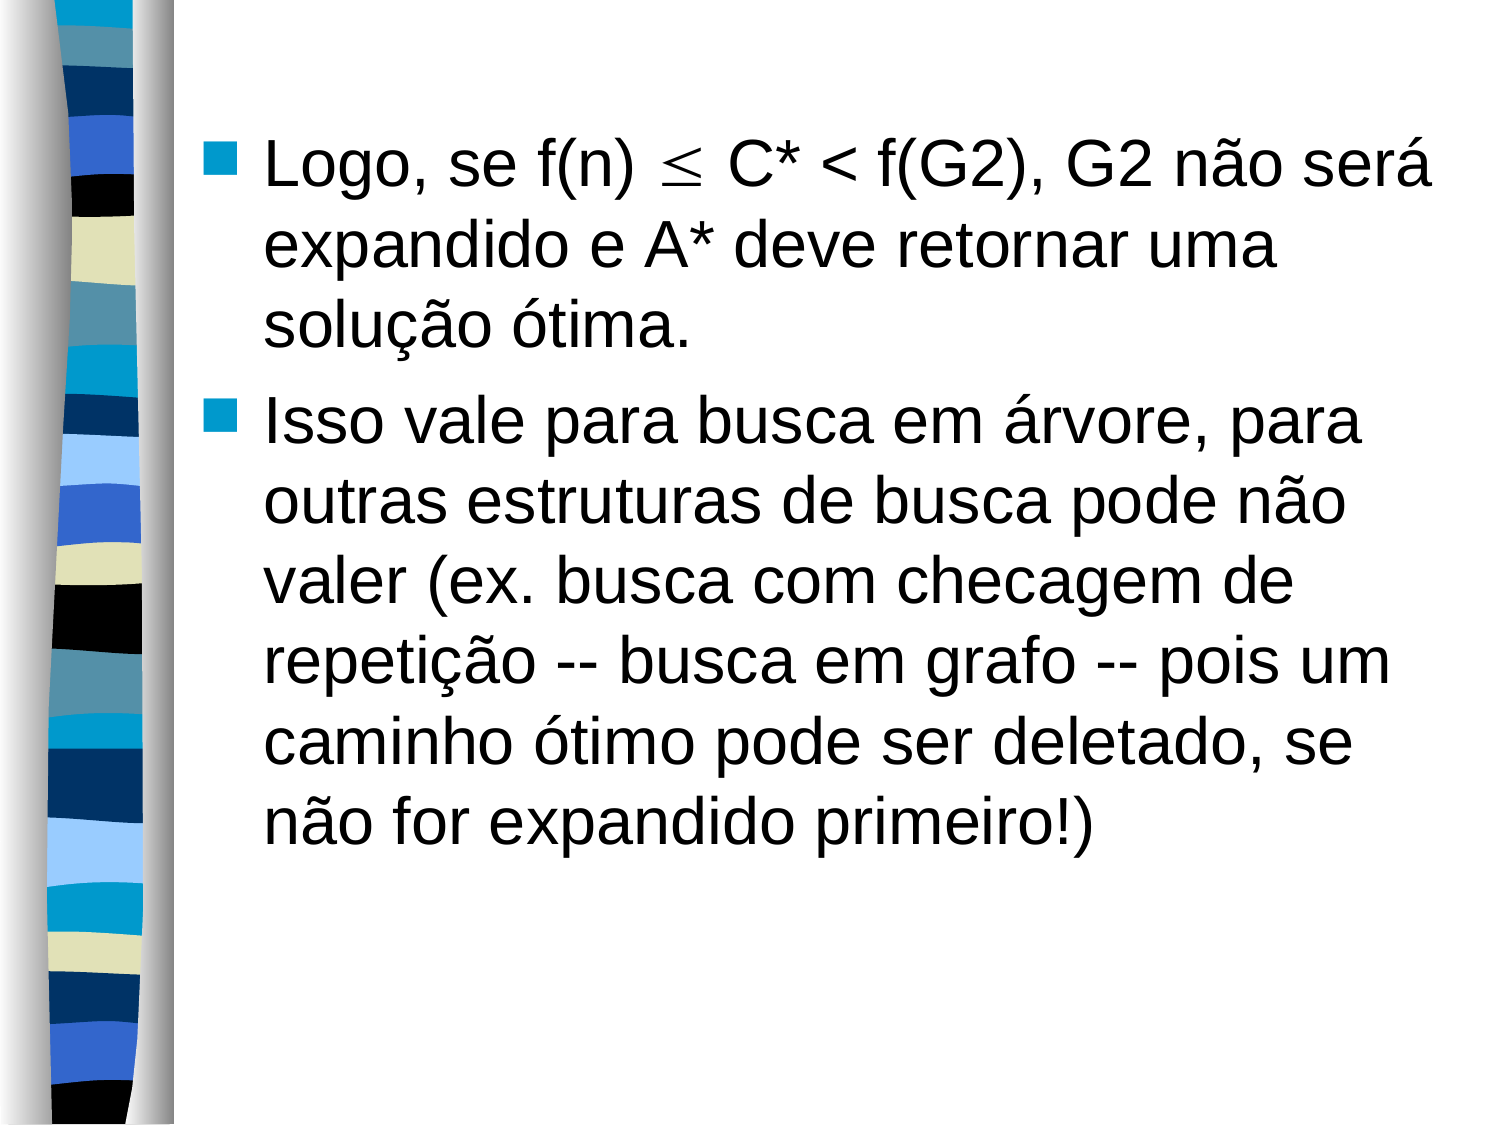

# Logo, se f(n)  C* < f(G2), G2 não será expandido e A* deve retornar uma solução ótima.
Isso vale para busca em árvore, para outras estruturas de busca pode não valer (ex. busca com checagem de repetição -- busca em grafo -- pois um caminho ótimo pode ser deletado, se não for expandido primeiro!)